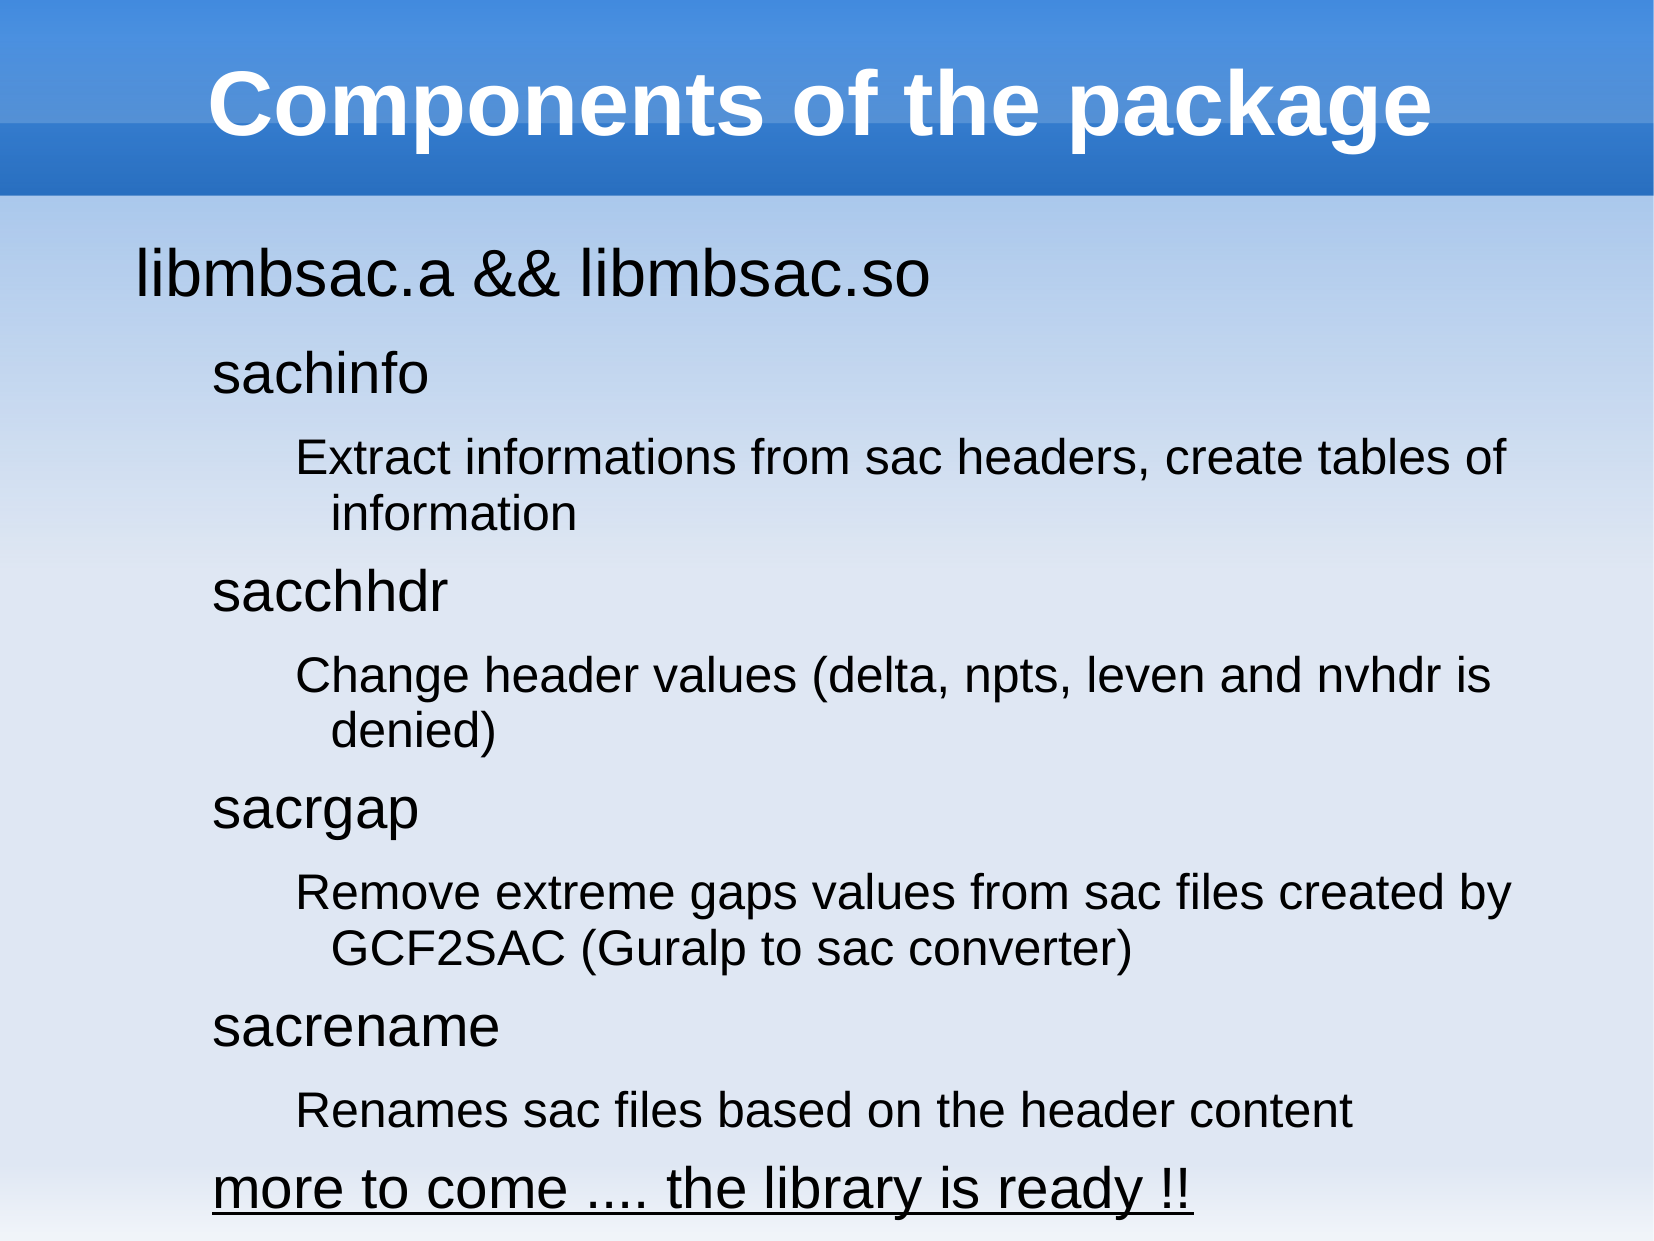

# Components of the package
libmbsac.a && libmbsac.so
sachinfo
Extract informations from sac headers, create tables of information
sacchhdr
Change header values (delta, npts, leven and nvhdr is denied)
sacrgap
Remove extreme gaps values from sac files created by GCF2SAC (Guralp to sac converter)
sacrename
Renames sac files based on the header content
more to come .... the library is ready !!